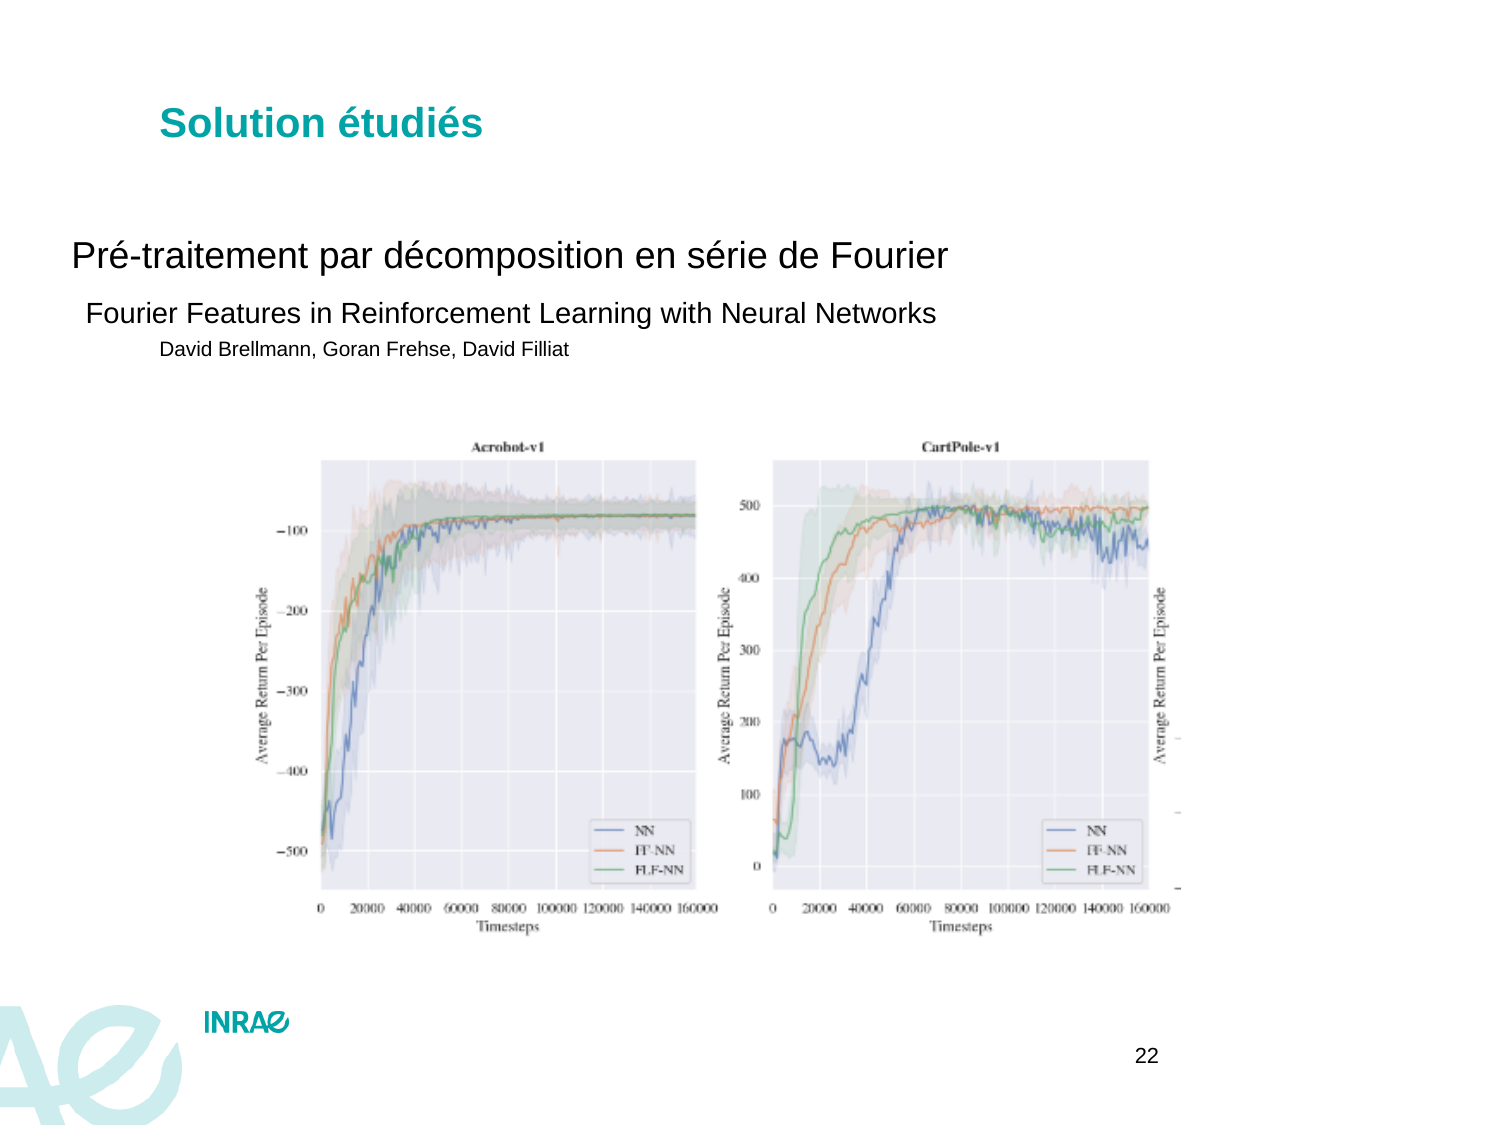

Solution étudiés
Pré-traitement par décomposition en série de Fourier
Fourier Features in Reinforcement Learning with Neural Networks
	David Brellmann, Goran Frehse, David Filliat